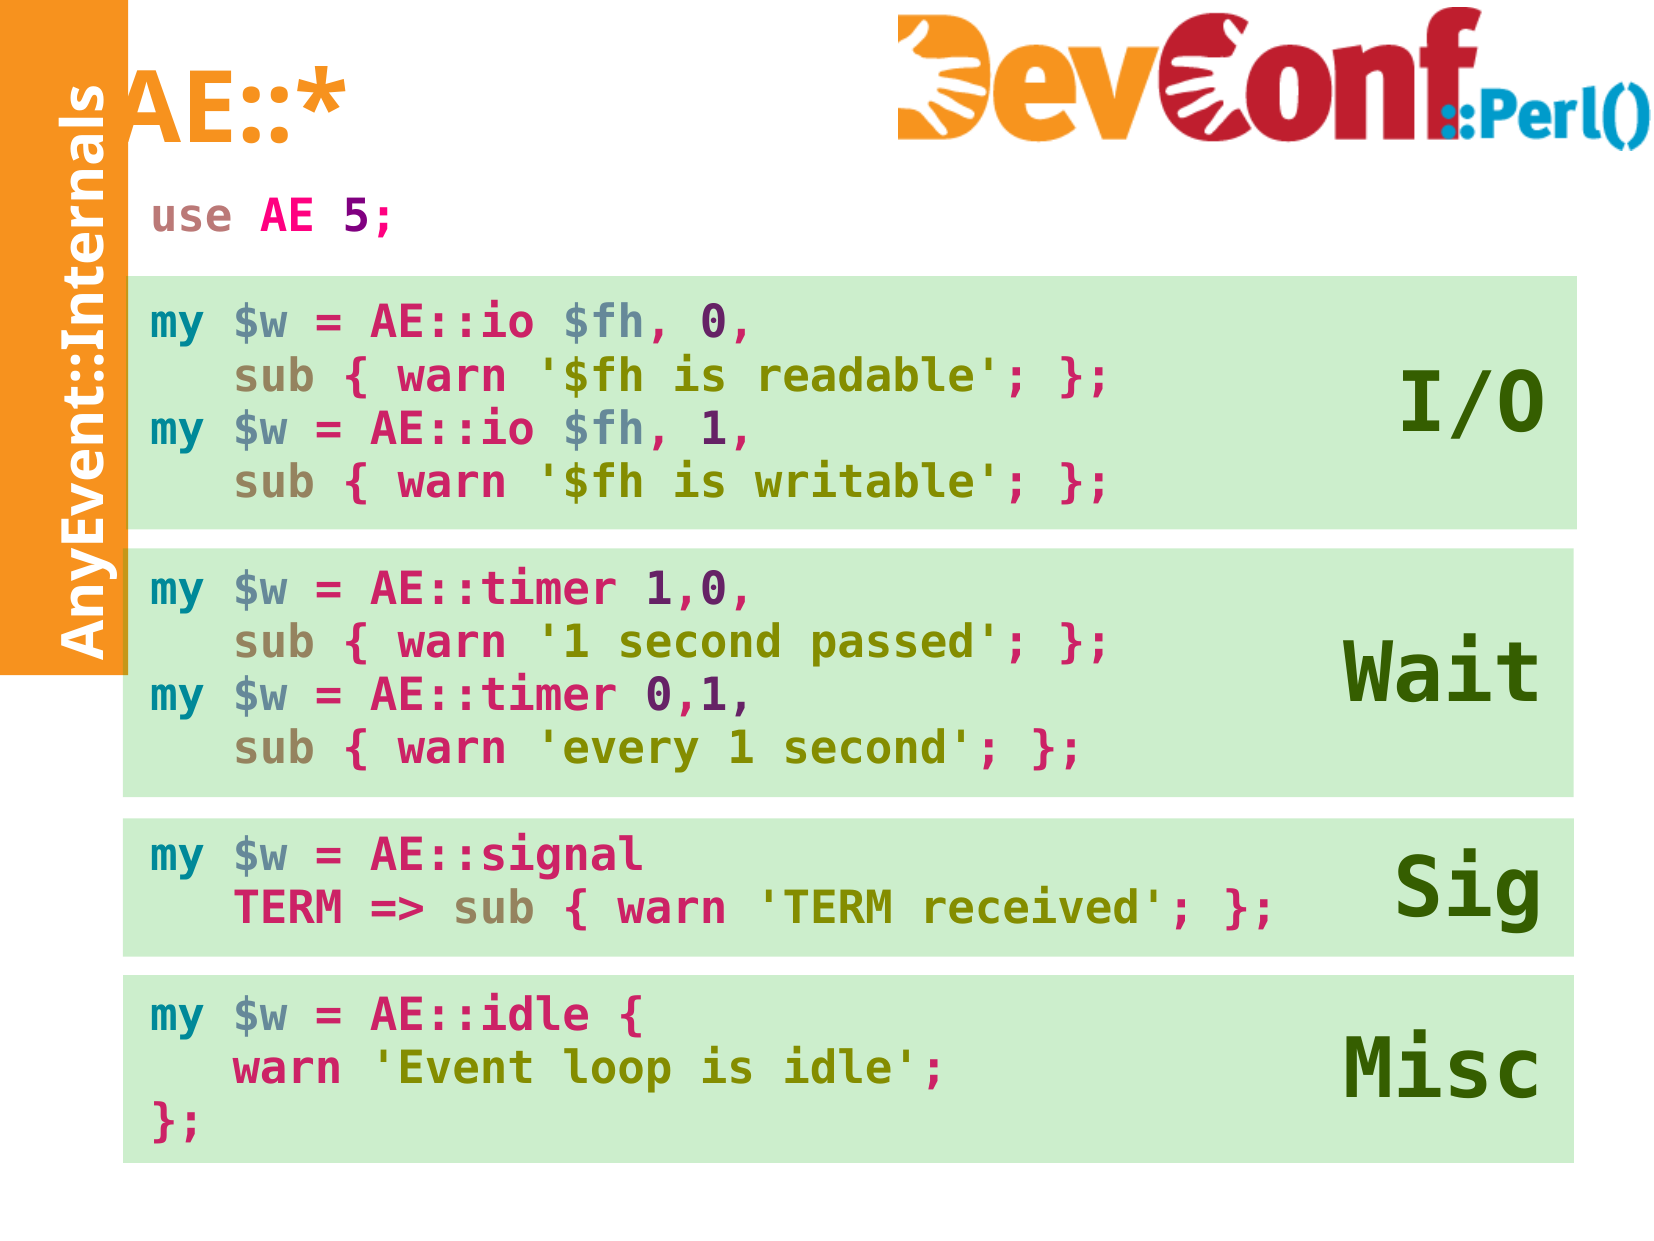

# AE::*
use AE 5;
my $w = AE::io $fh, 0,
 sub { warn '$fh is readable'; };
my $w = AE::io $fh, 1,
 sub { warn '$fh is writable'; };
my $w = AE::timer 1,0,
 sub { warn '1 second passed'; };
my $w = AE::timer 0,1,
 sub { warn 'every 1 second'; };
my $w = AE::signal
 TERM => sub { warn 'TERM received'; };
my $w = AE::idle {
 warn 'Event loop is idle';
};
 AnyEvent::Internals
I/O
Wait
Sig
Misc